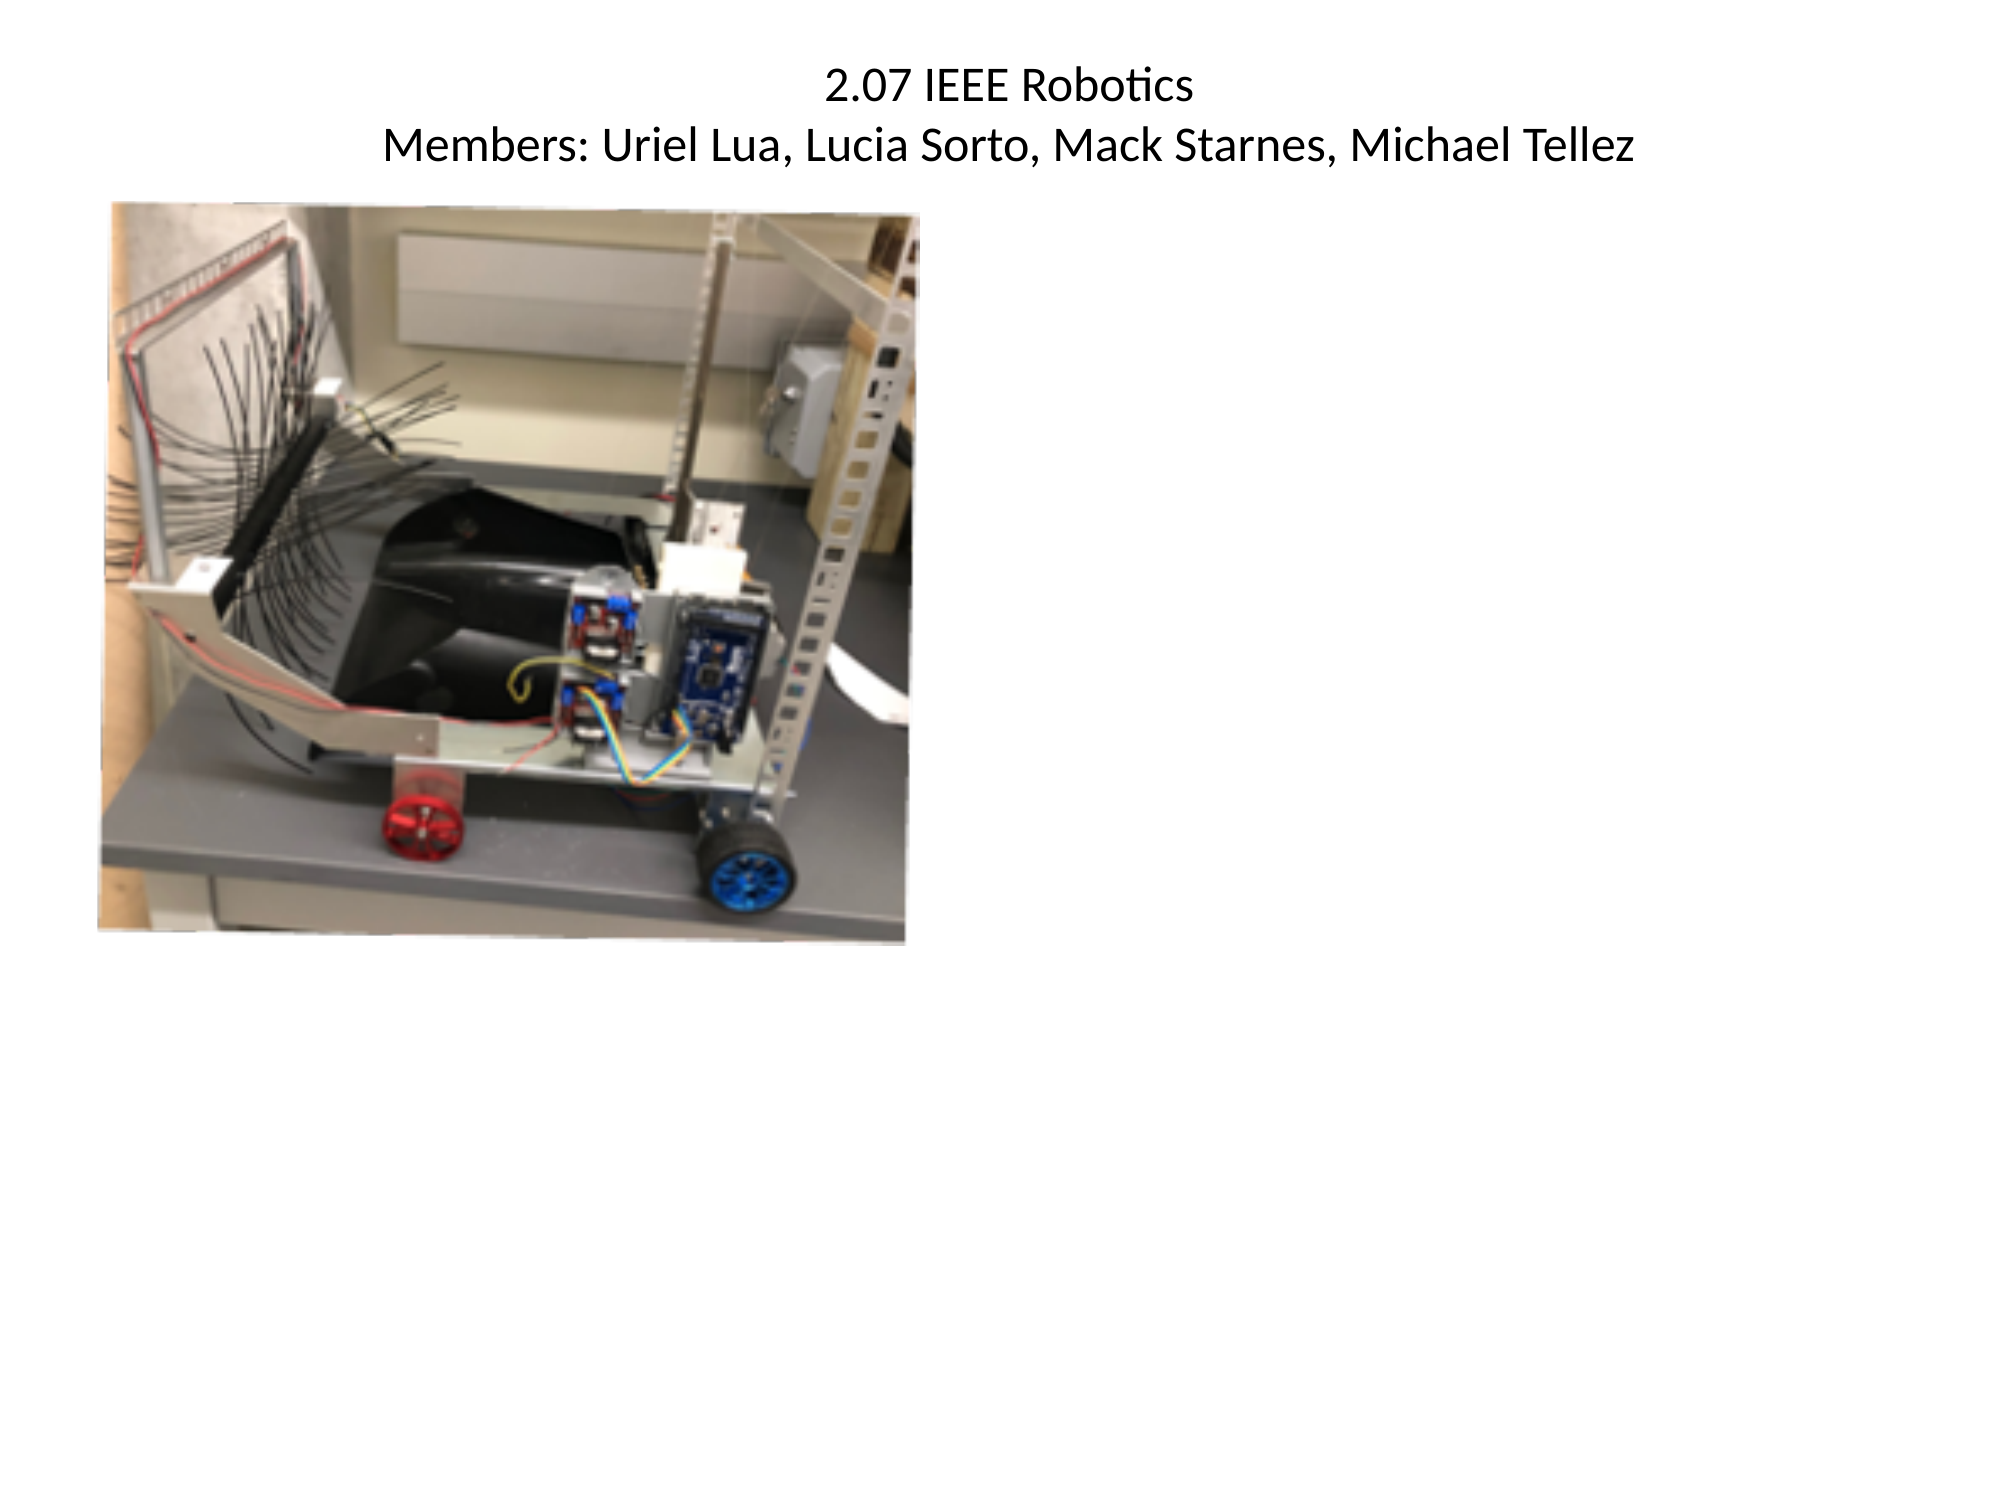

2.07 IEEE Robotics
Members: Uriel Lua, Lucia Sorto, Mack Starnes, Michael Tellez